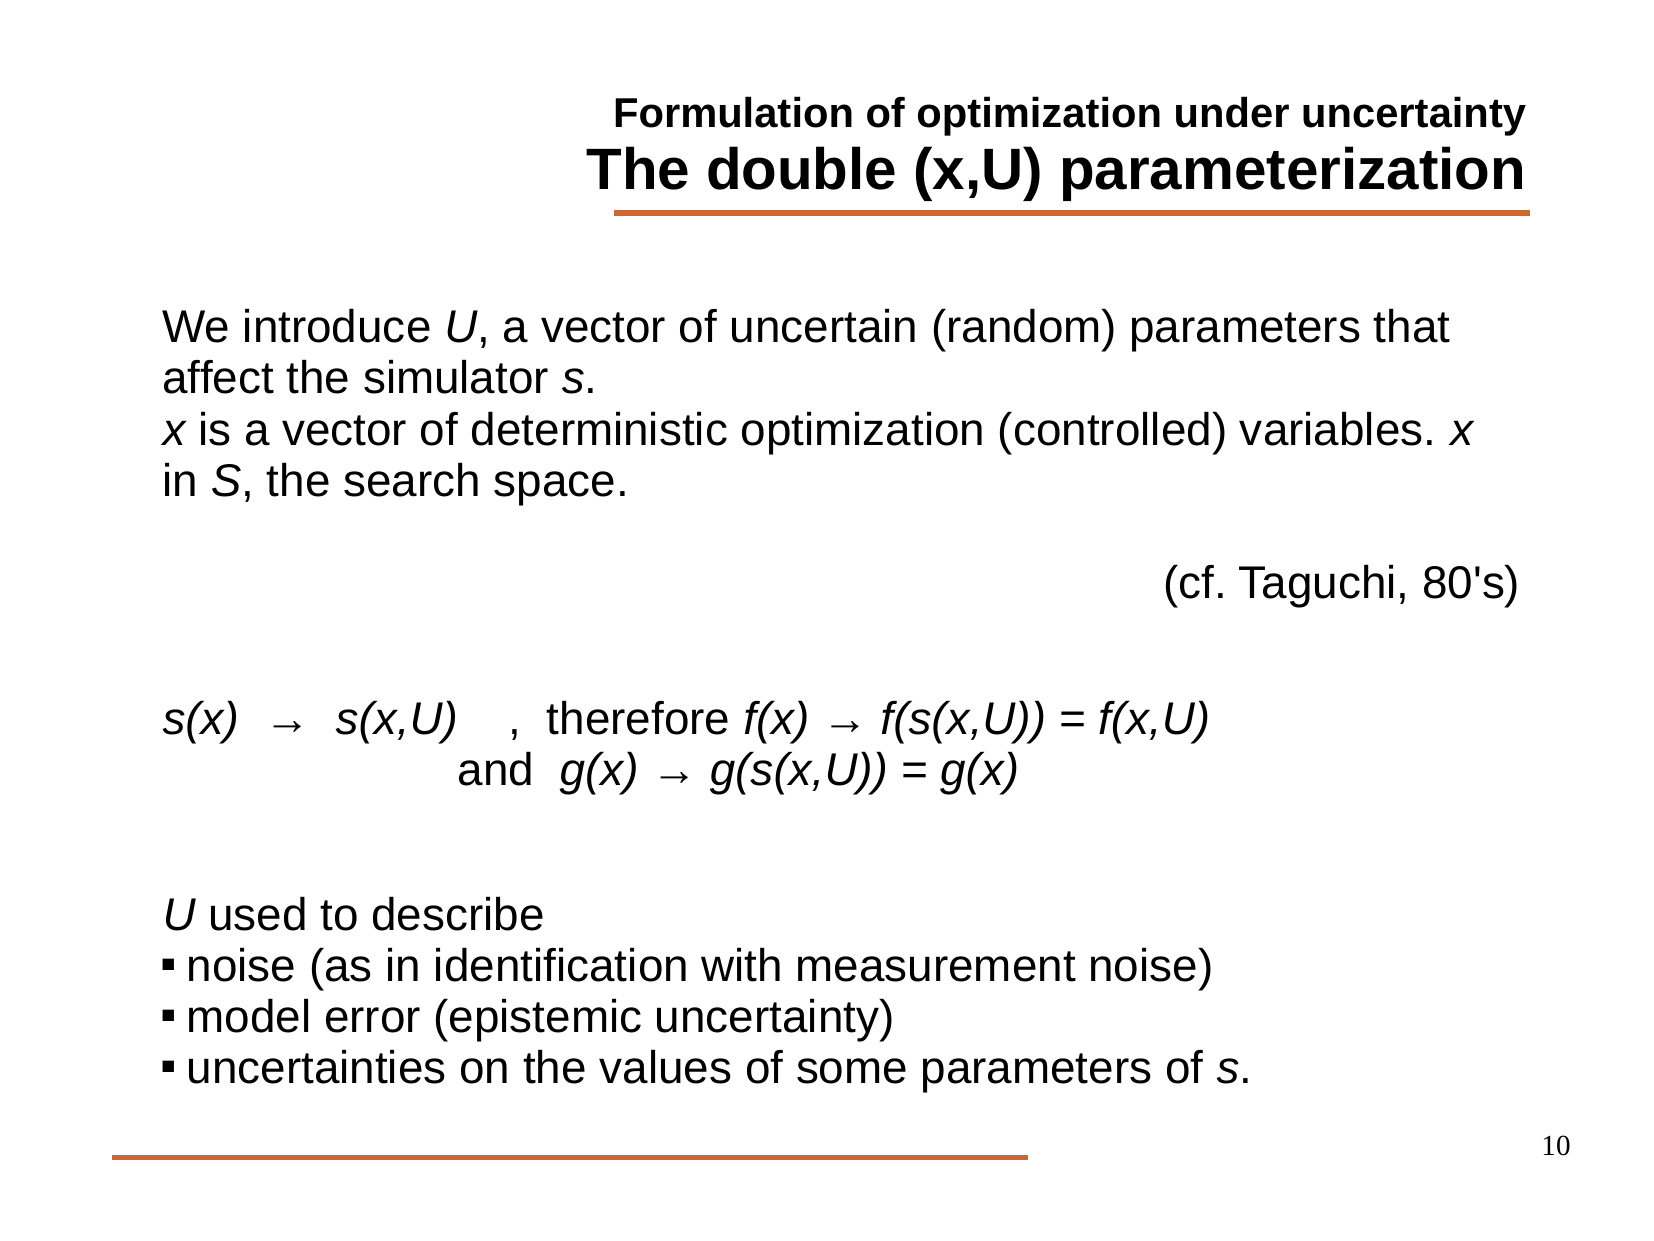

Formulation of optimization under uncertainty
The double (x,U) parameterization
We introduce U, a vector of uncertain (random) parameters that affect the simulator s.
x is a vector of deterministic optimization (controlled) variables. x in S, the search space.
(cf. Taguchi, 80's)
s(x) → s(x,U) , therefore f(x) → f(s(x,U)) = f(x,U)
				and g(x) → g(s(x,U)) = g(x)
U used to describe
 noise (as in identification with measurement noise)
 model error (epistemic uncertainty)
 uncertainties on the values of some parameters of s.
10